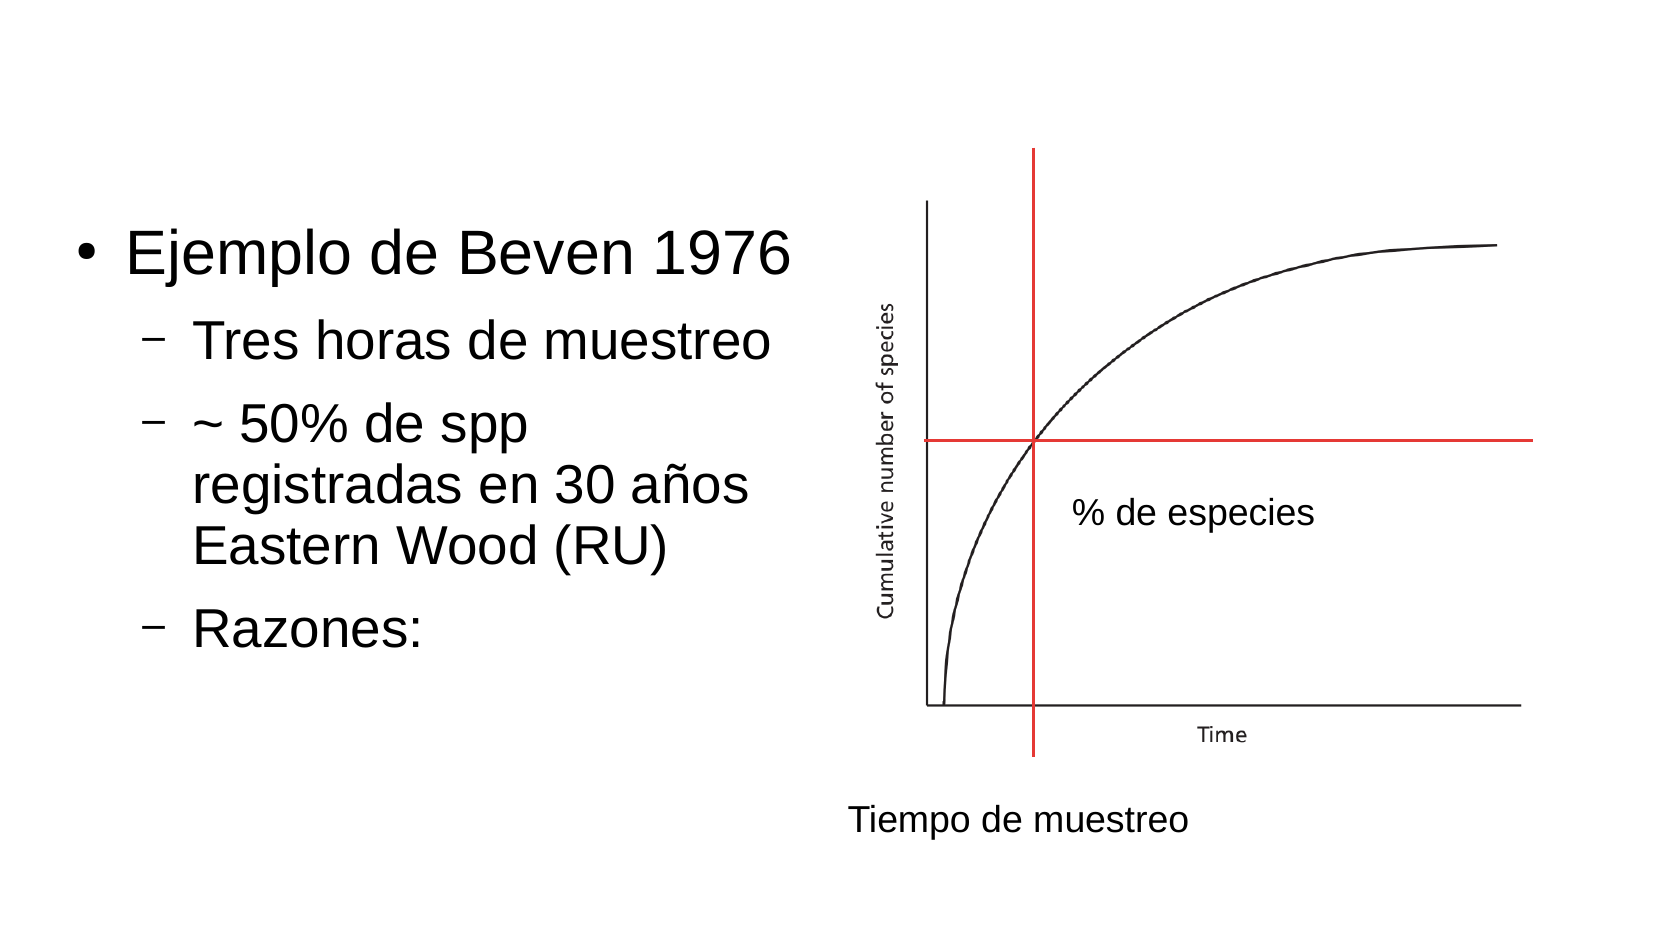

# Ejemplo de Beven 1976
Tres horas de muestreo
~ 50% de spp registradas en 30 años Eastern Wood (RU)
Razones:
% de especies
Tiempo de muestreo